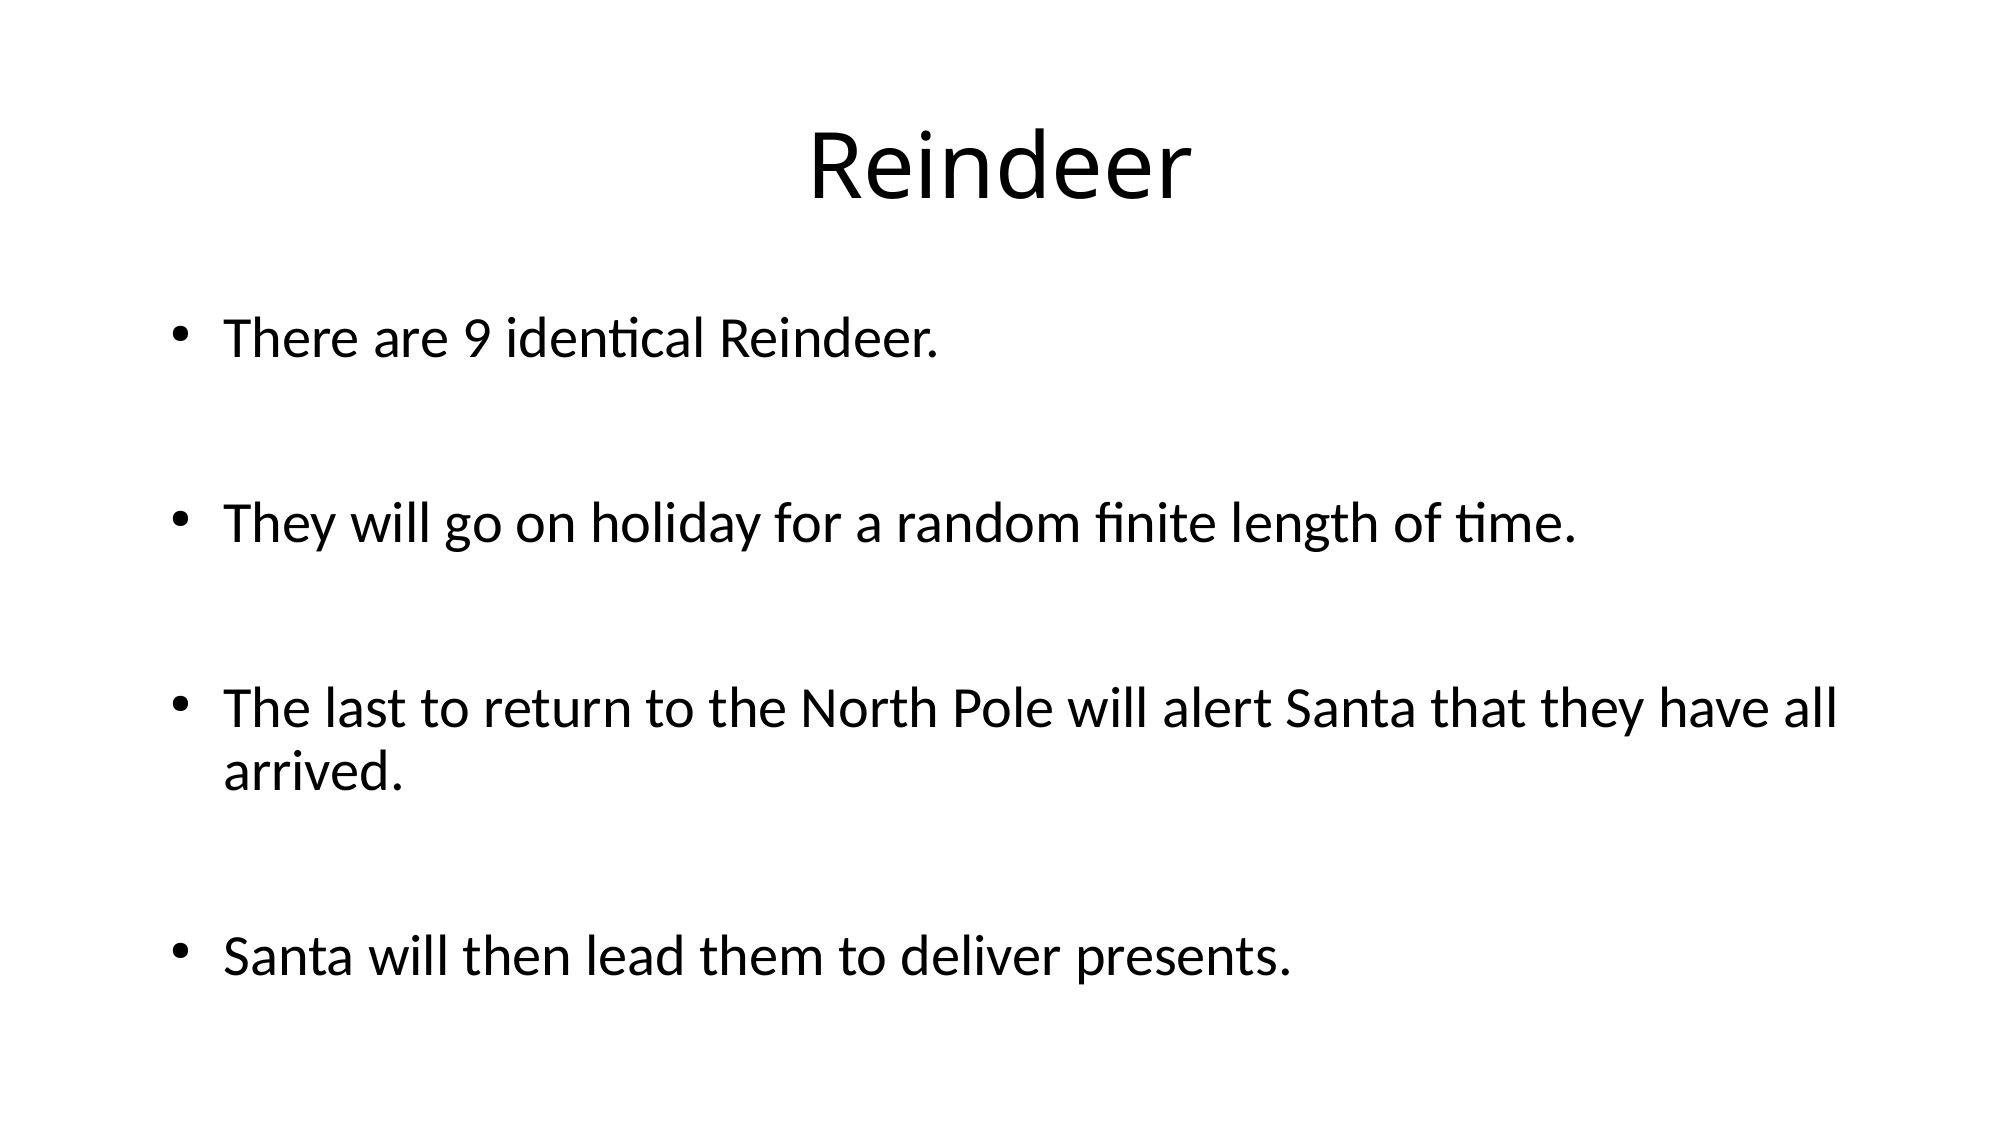

# Reindeer
There are 9 identical Reindeer.
They will go on holiday for a random finite length of time.
The last to return to the North Pole will alert Santa that they have all arrived.
Santa will then lead them to deliver presents.